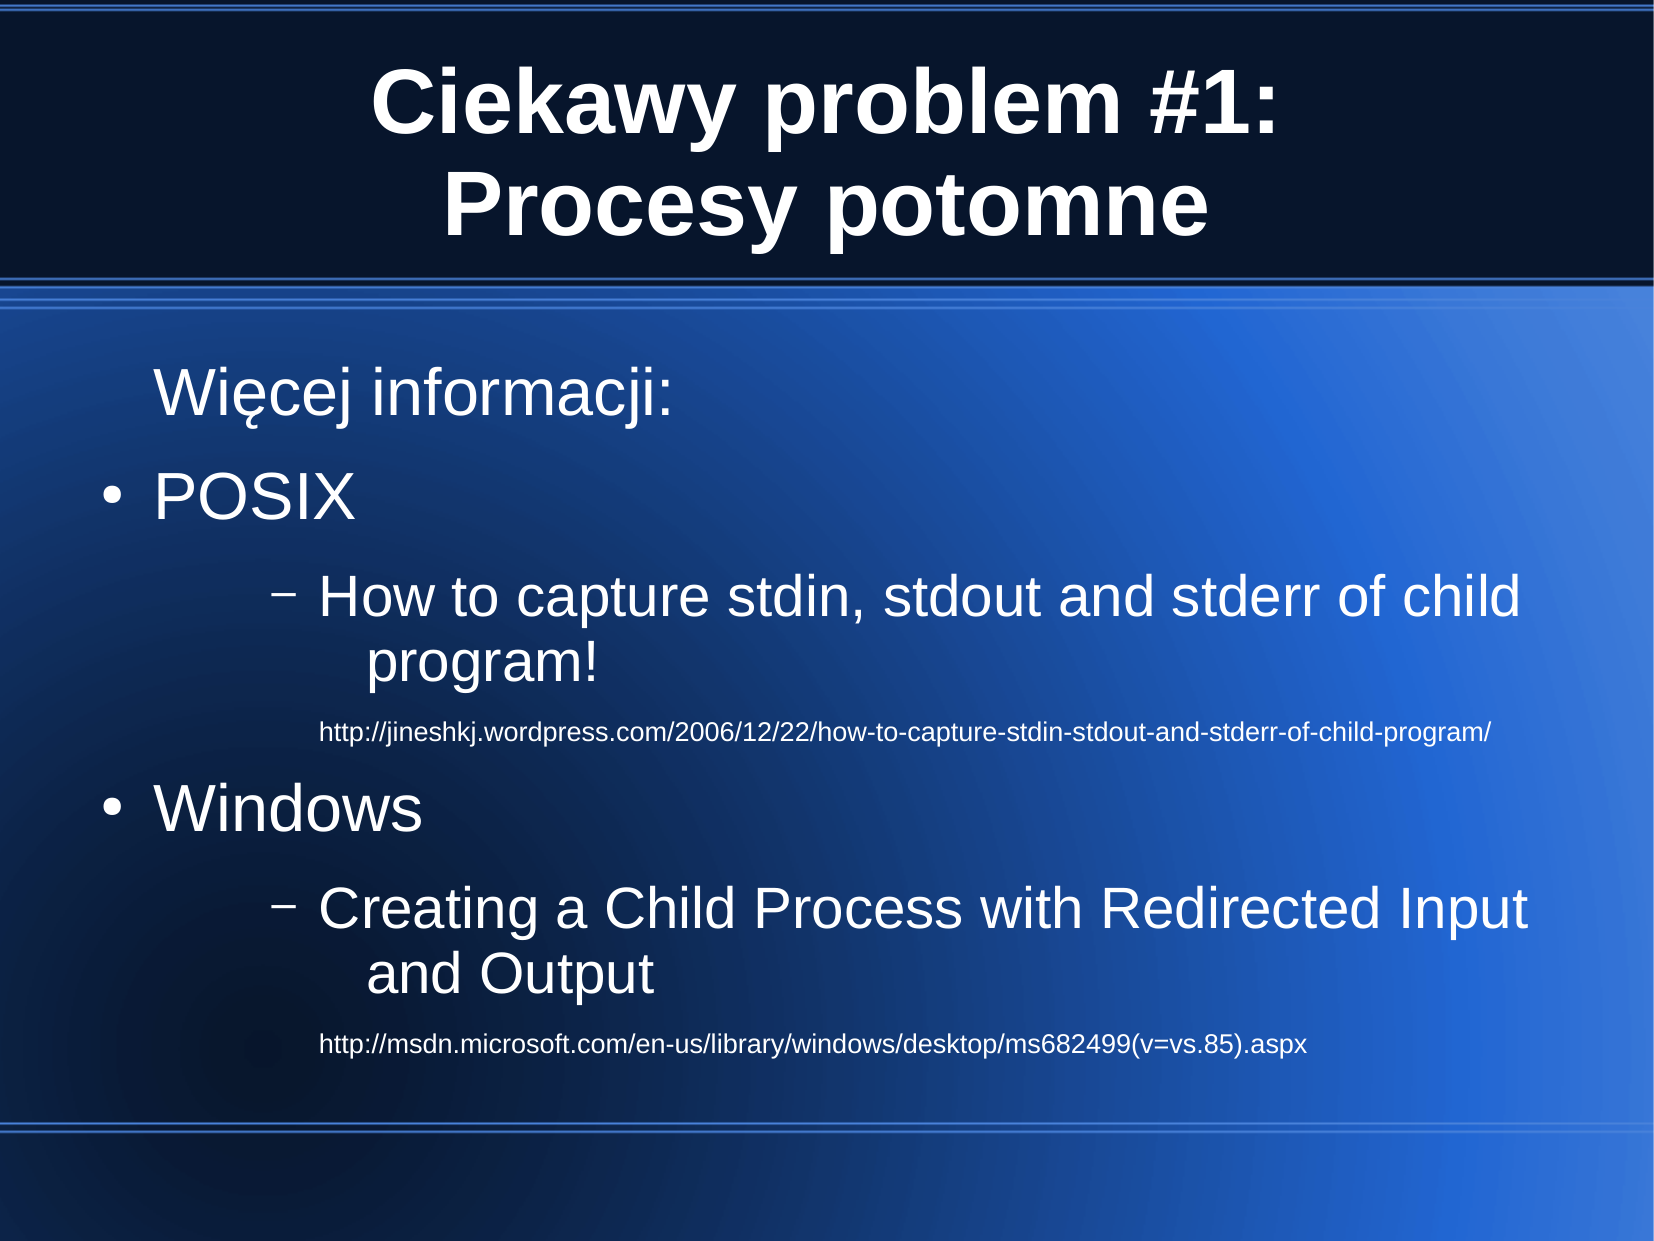

# Ciekawy problem #1: Procesy potomne
Więcej informacji:
POSIX
How to capture stdin, stdout and stderr of child program!
http://jineshkj.wordpress.com/2006/12/22/how-to-capture-stdin-stdout-and-stderr-of-child-program/
Windows
Creating a Child Process with Redirected Input and Output
http://msdn.microsoft.com/en-us/library/windows/desktop/ms682499(v=vs.85).aspx